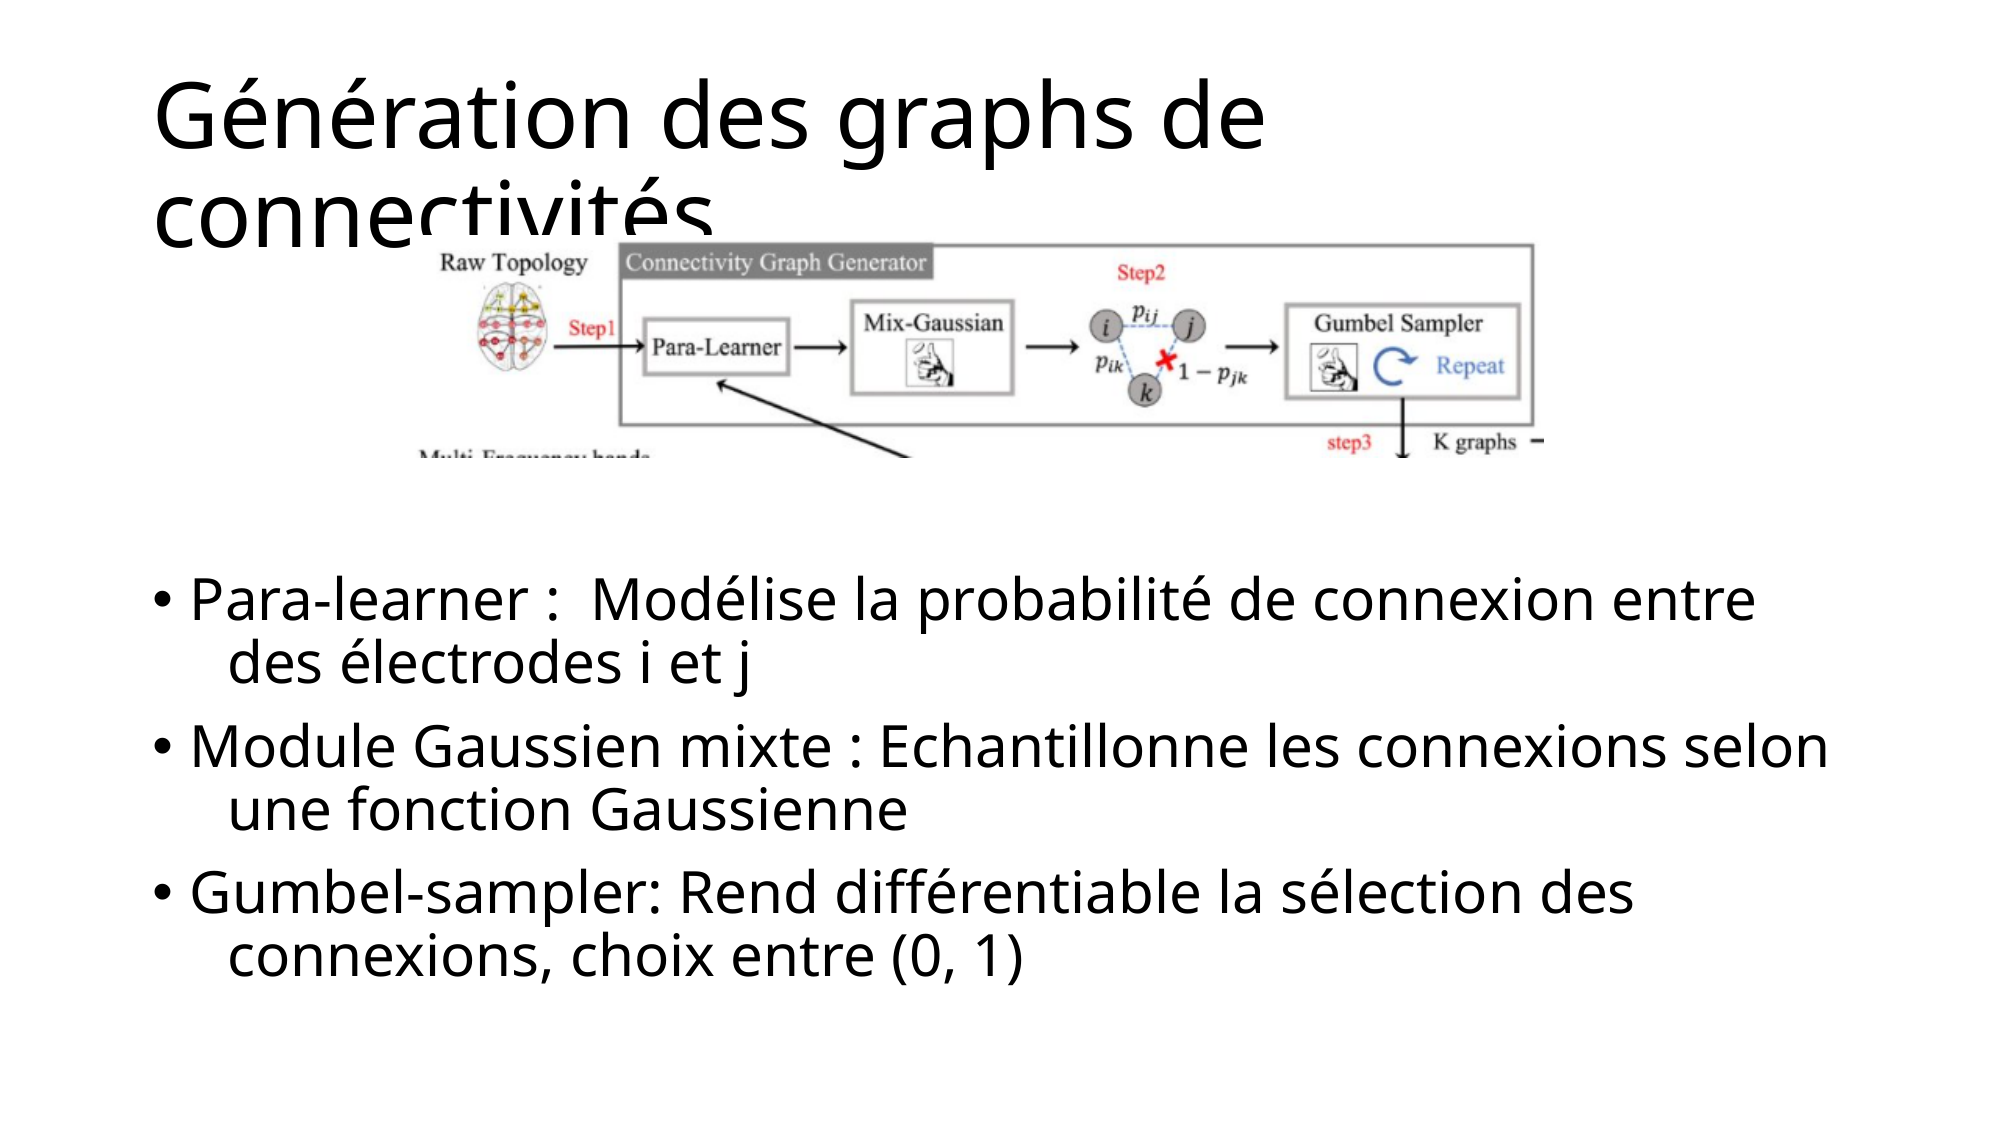

# Génération des graphs de connectivités
Para-learner : Modélise la probabilité de connexion entre des électrodes i et j
Module Gaussien mixte : Echantillonne les connexions selon une fonction Gaussienne
Gumbel-sampler: Rend différentiable la sélection des connexions, choix entre (0, 1)